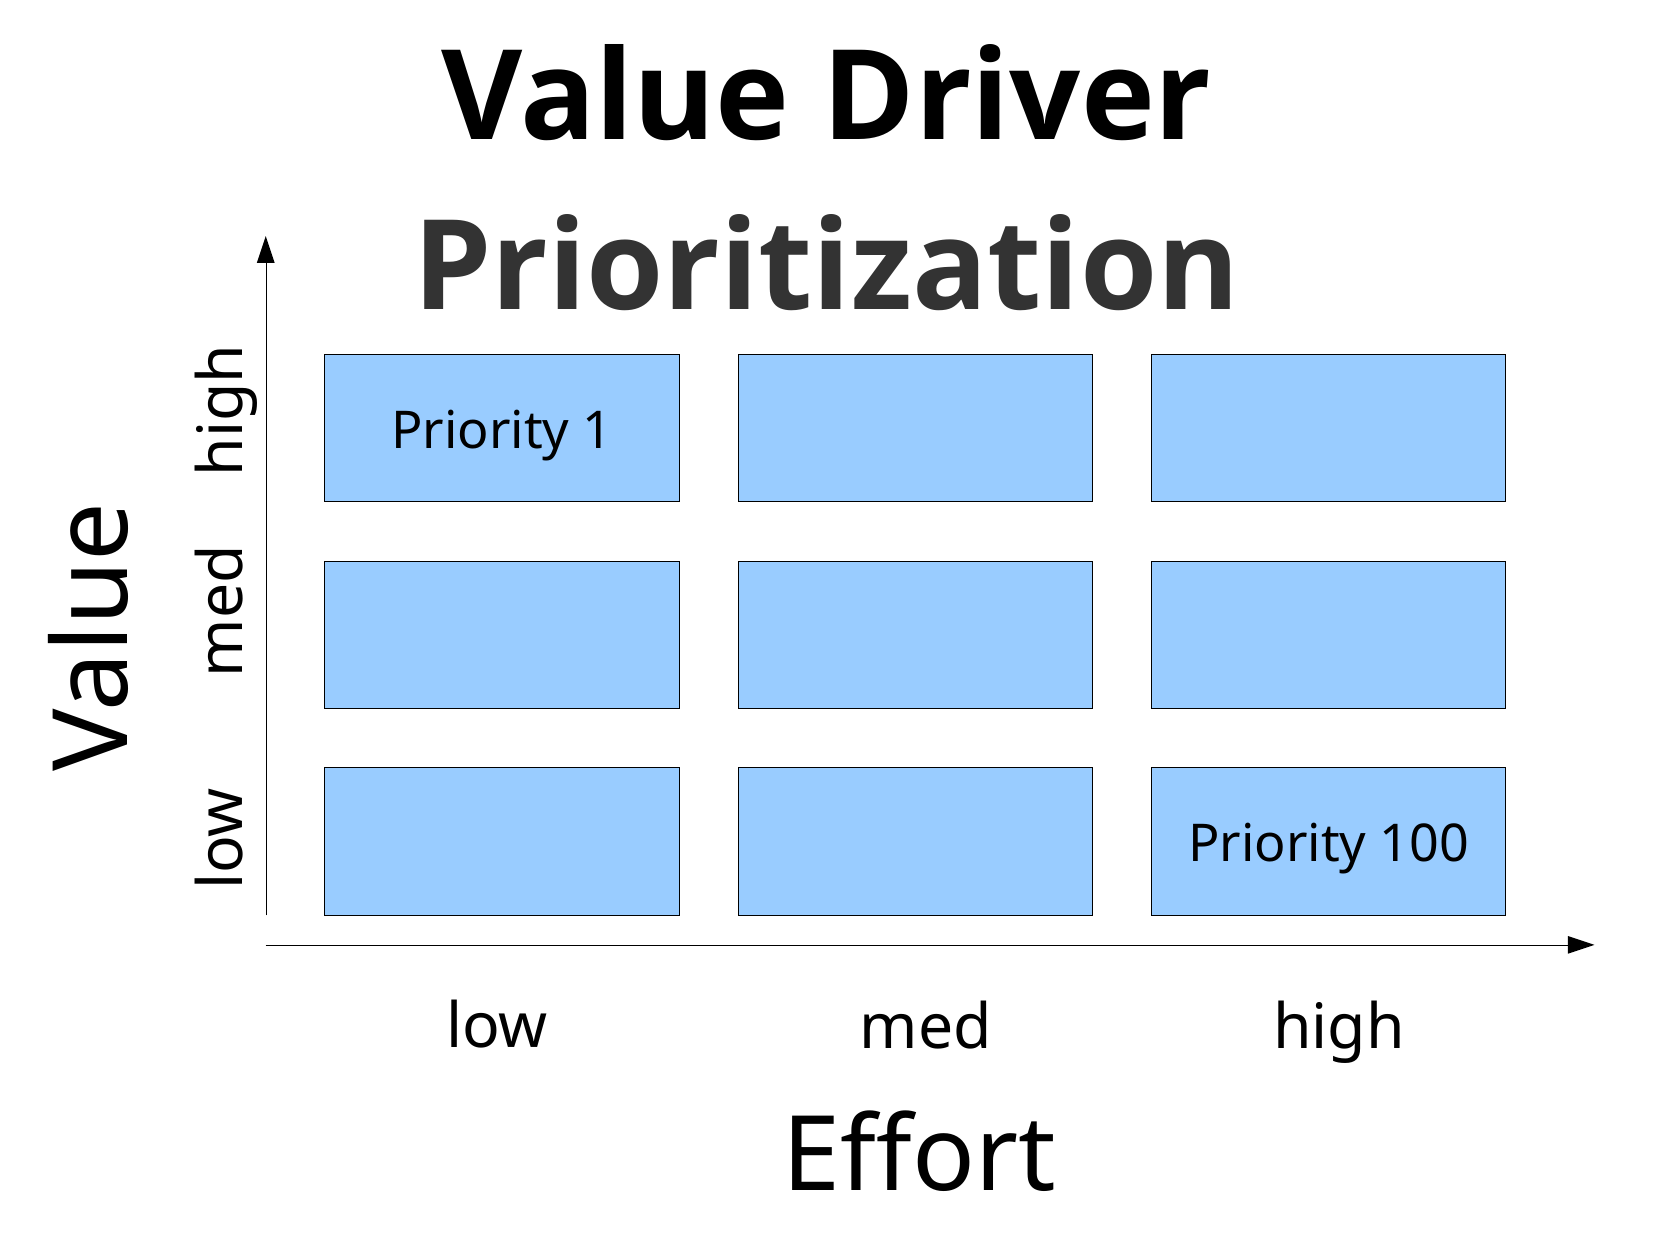

# Value Driver Prioritization
Priority 1
high
Value
med
Priority 100
low
low
med
high
Effort